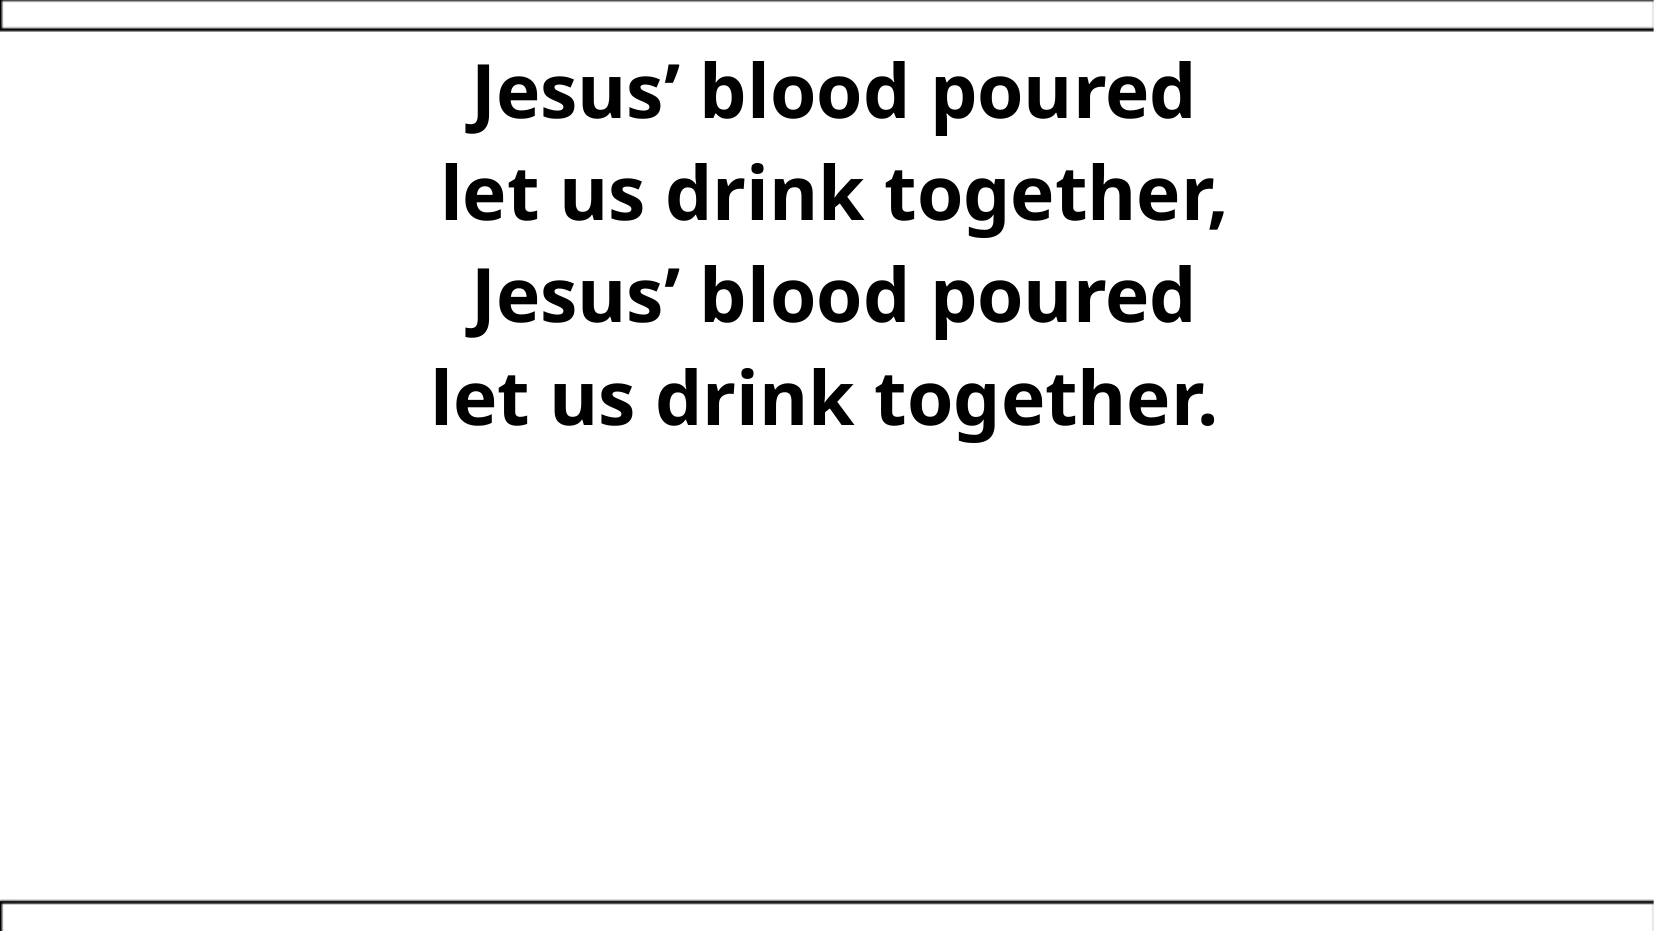

Jesus’ blood poured
let us drink together,
Jesus’ blood poured
let us drink together.